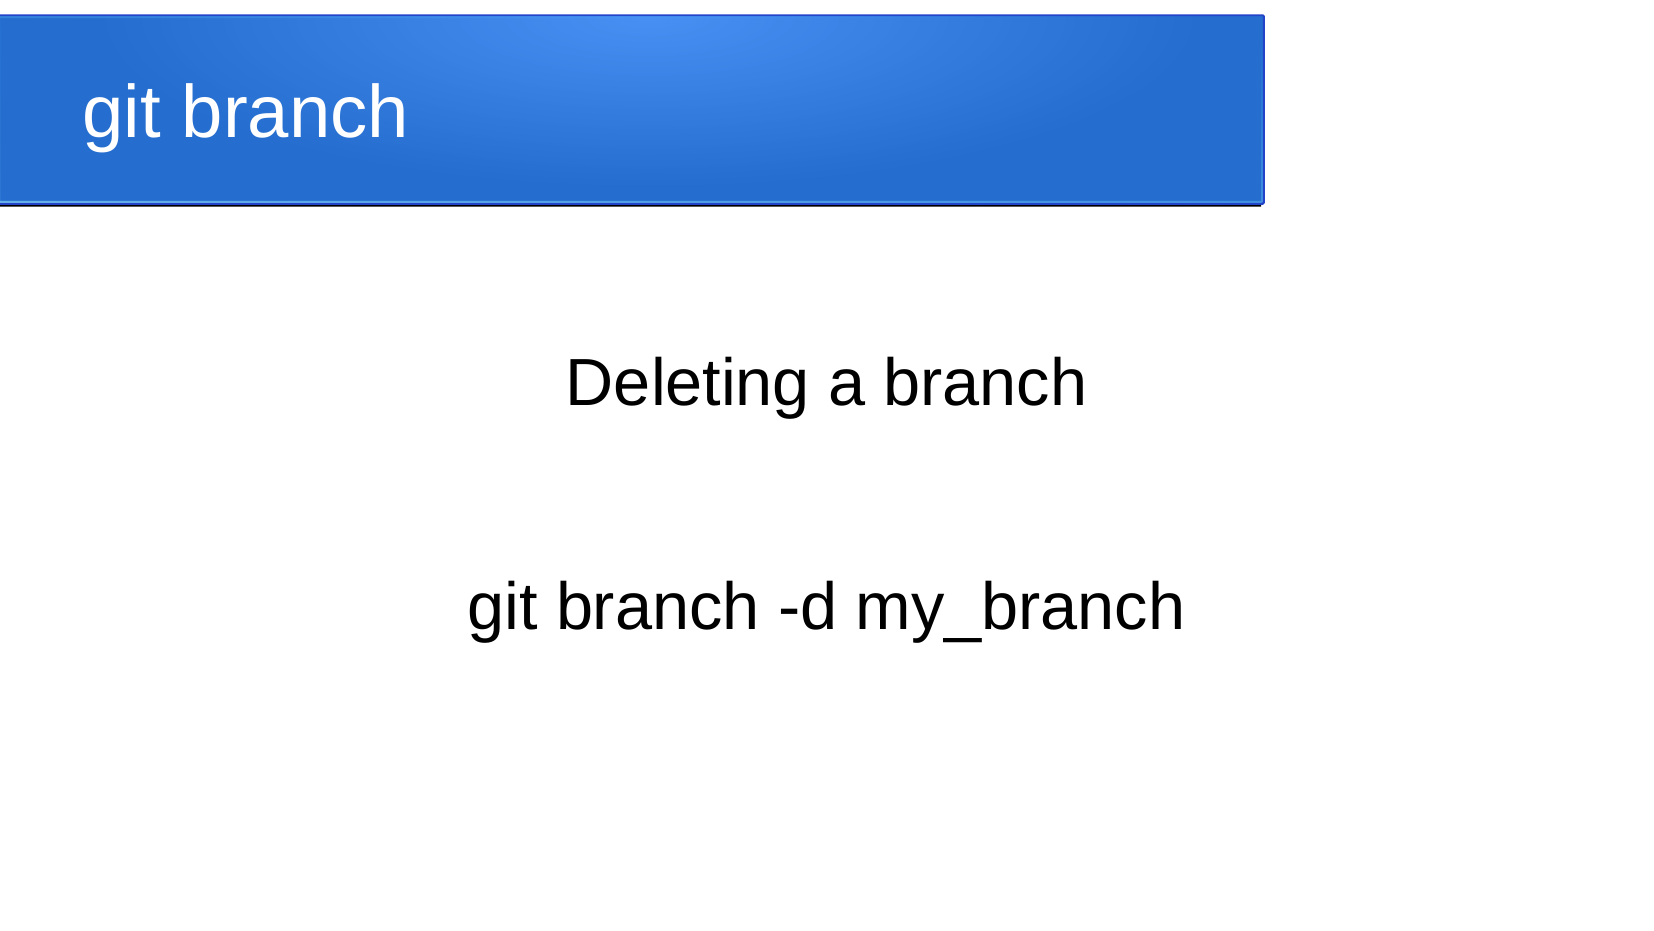

# git branch
Deleting a branch
git branch -d my_branch